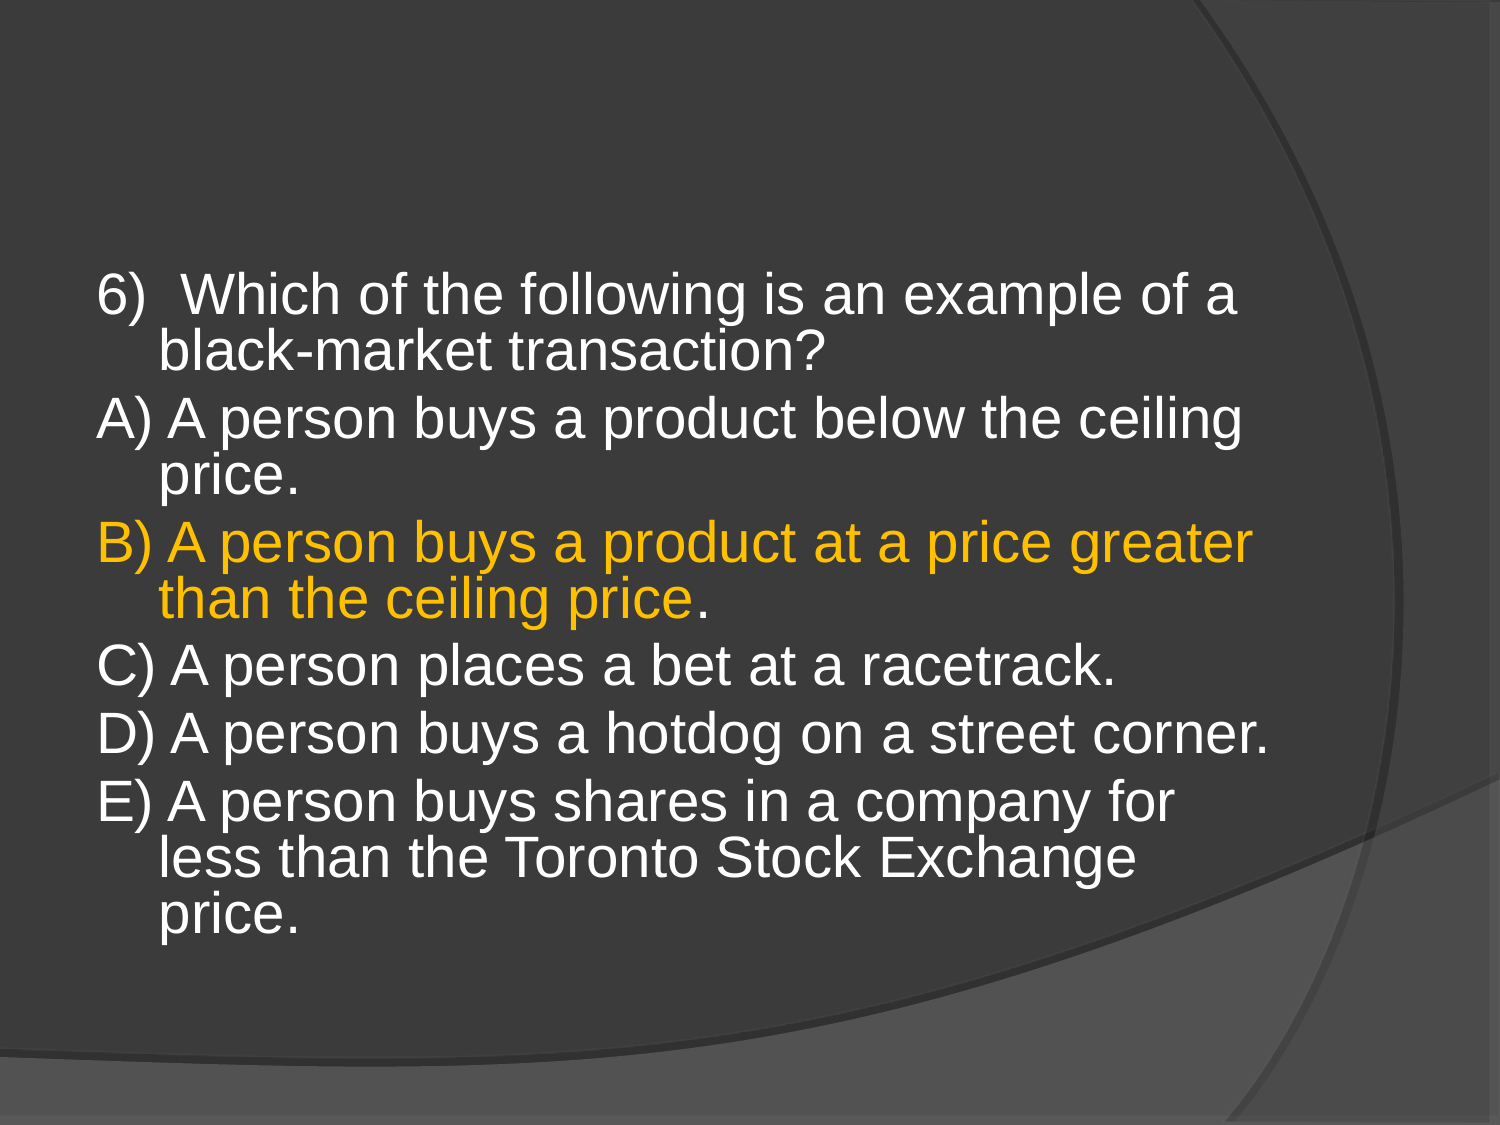

#
6) Which of the following is an example of a black-market transaction?
A) A person buys a product below the ceiling price.
B) A person buys a product at a price greater than the ceiling price.
C) A person places a bet at a racetrack.
D) A person buys a hotdog on a street corner.
E) A person buys shares in a company for less than the Toronto Stock Exchange price.